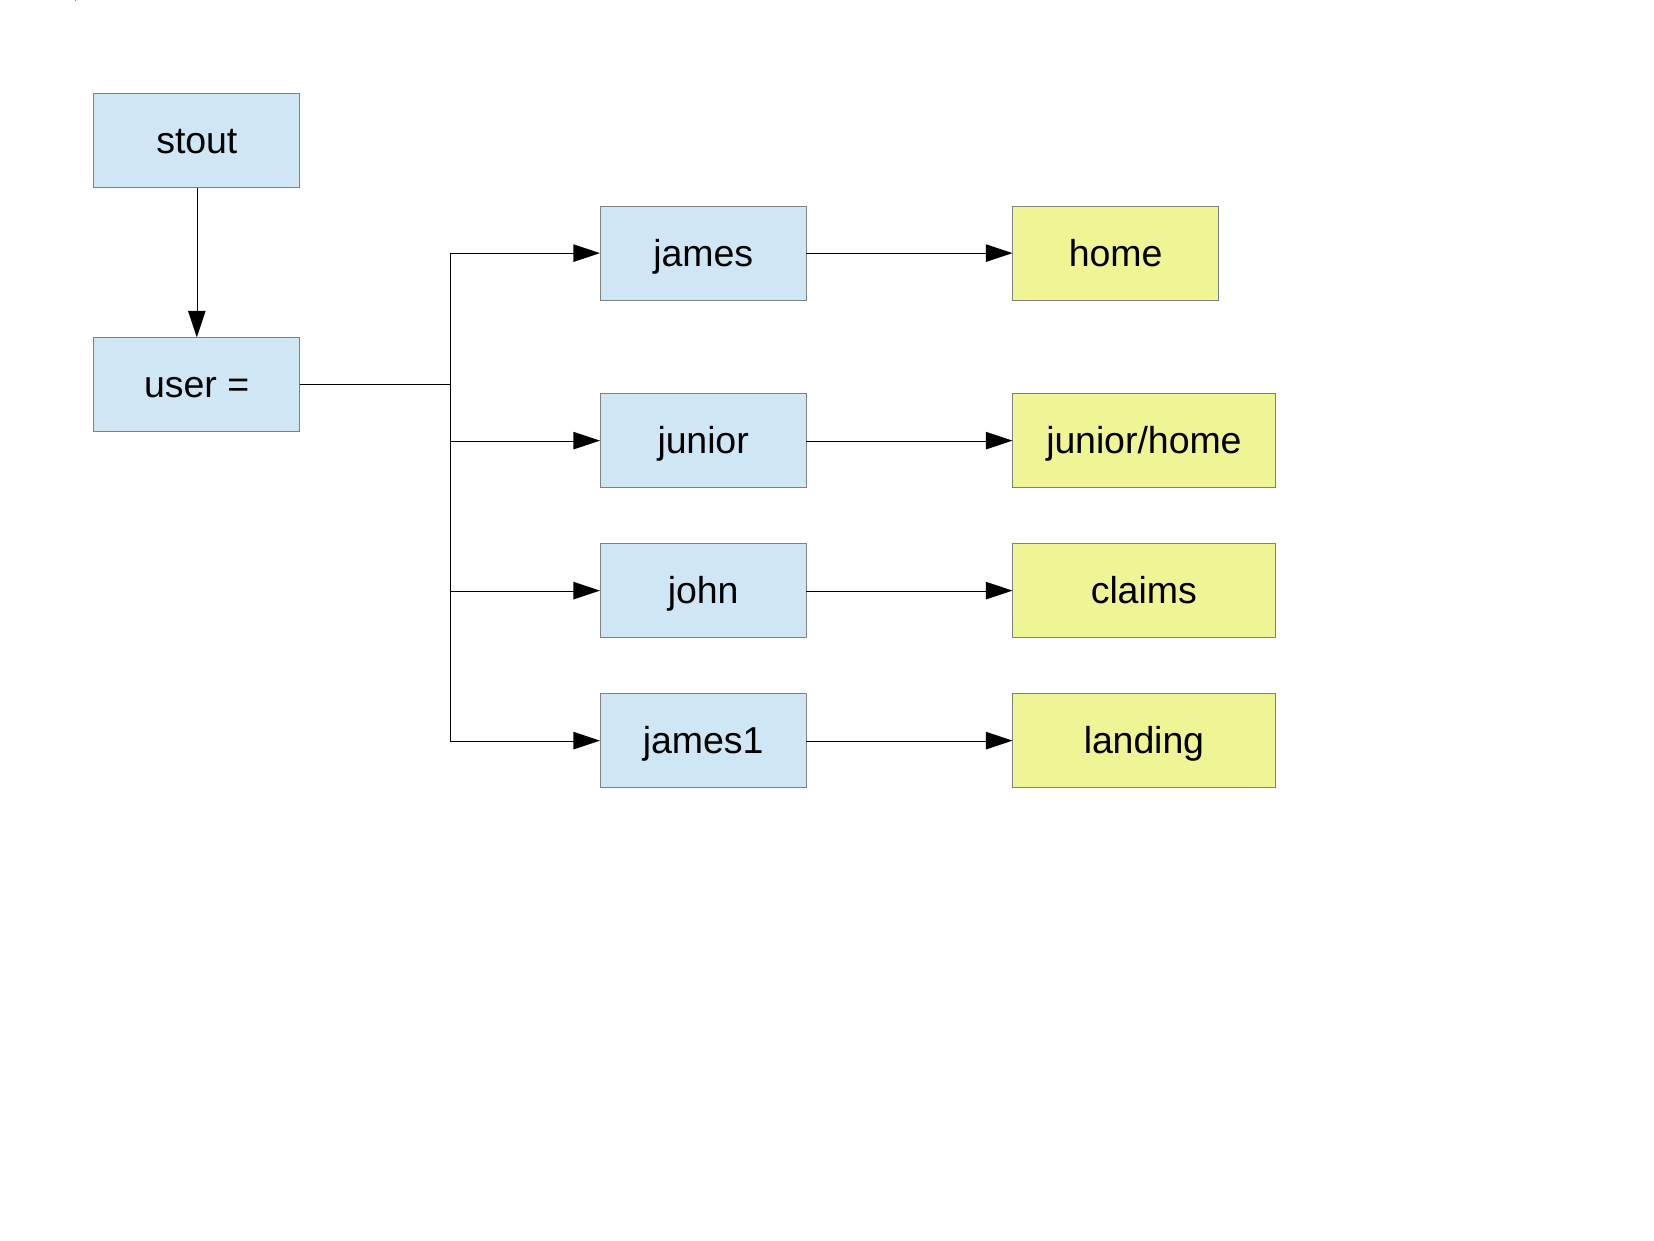

stout
james
home
user =
junior
junior/home
john
claims
james1
landing